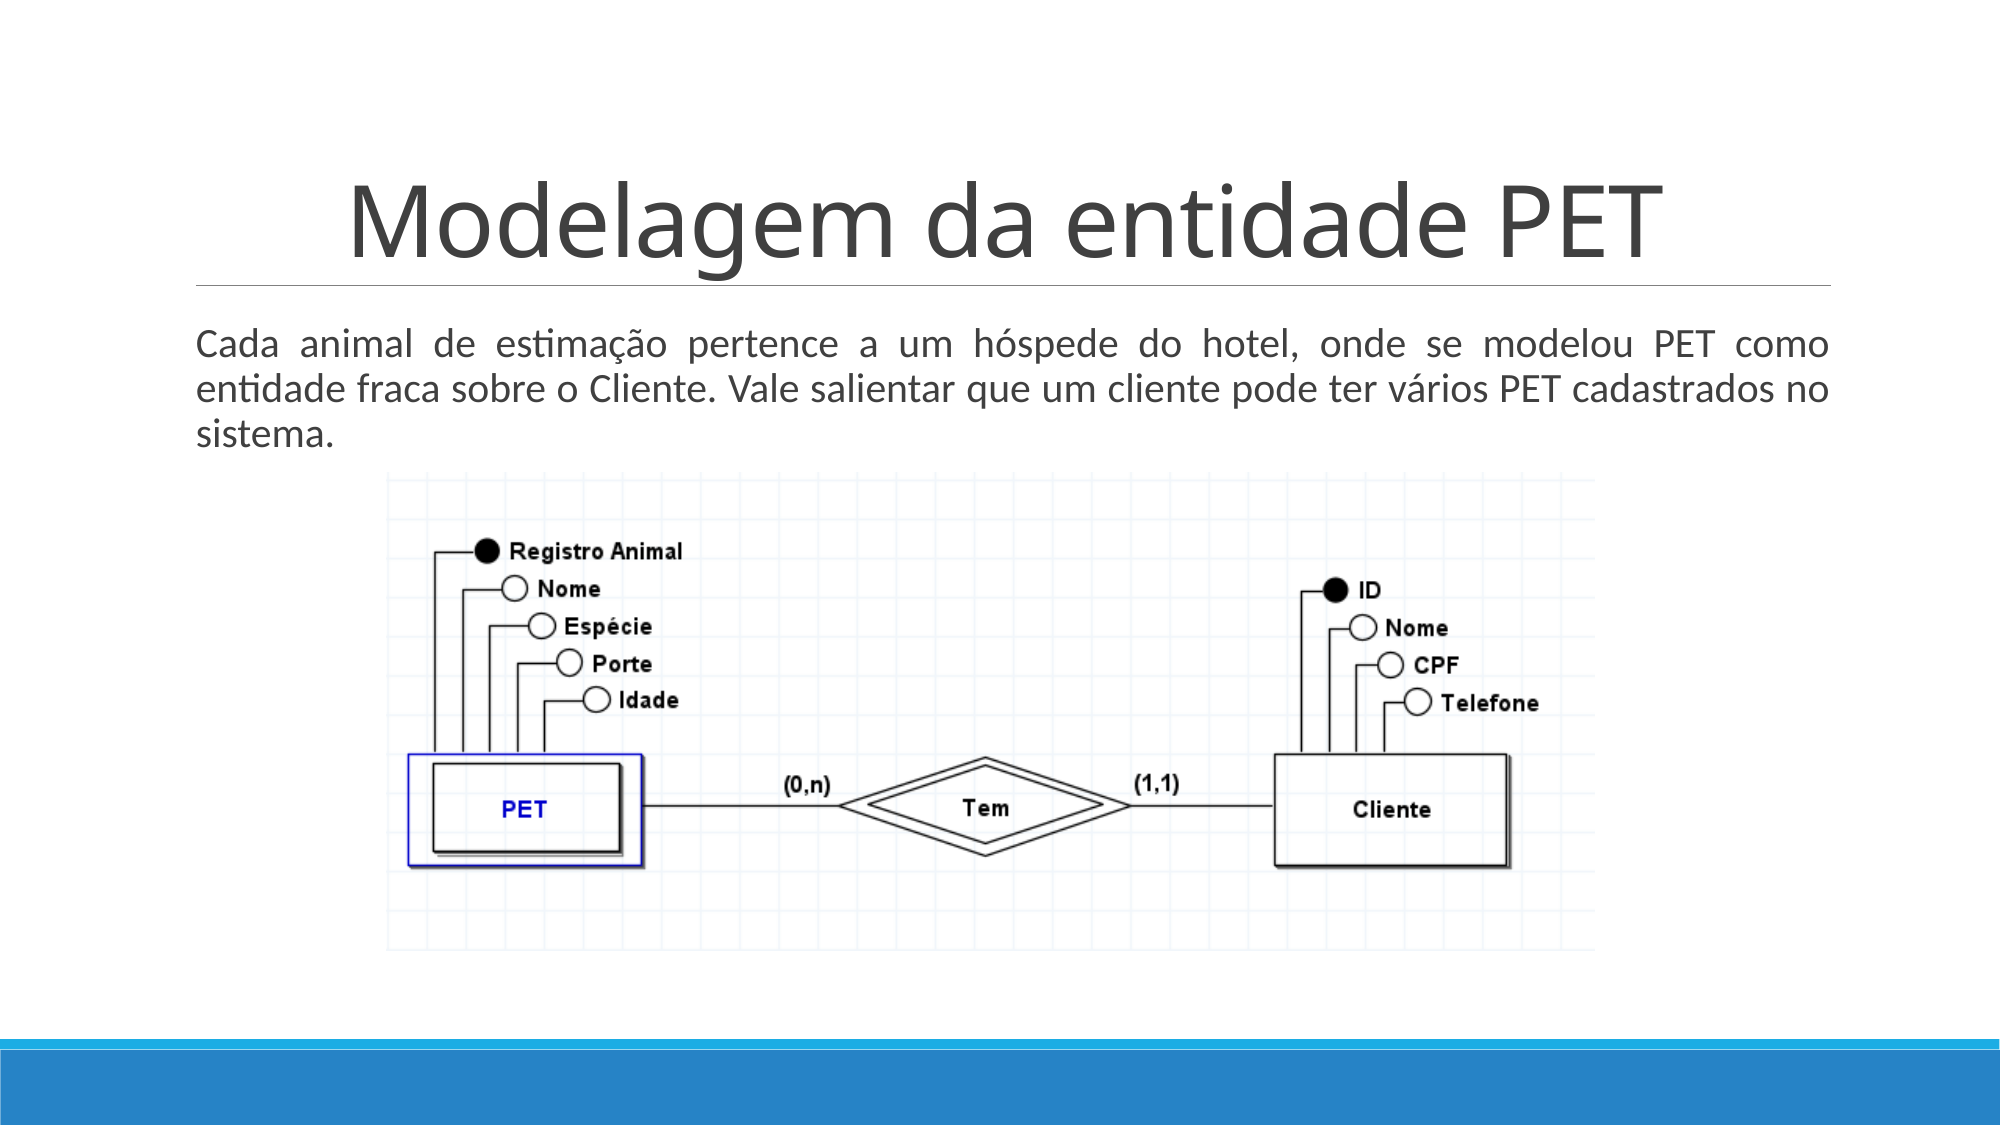

# Modelagem da entidade PET
Cada animal de estimação pertence a um hóspede do hotel, onde se modelou PET como entidade fraca sobre o Cliente. Vale salientar que um cliente pode ter vários PET cadastrados no sistema.